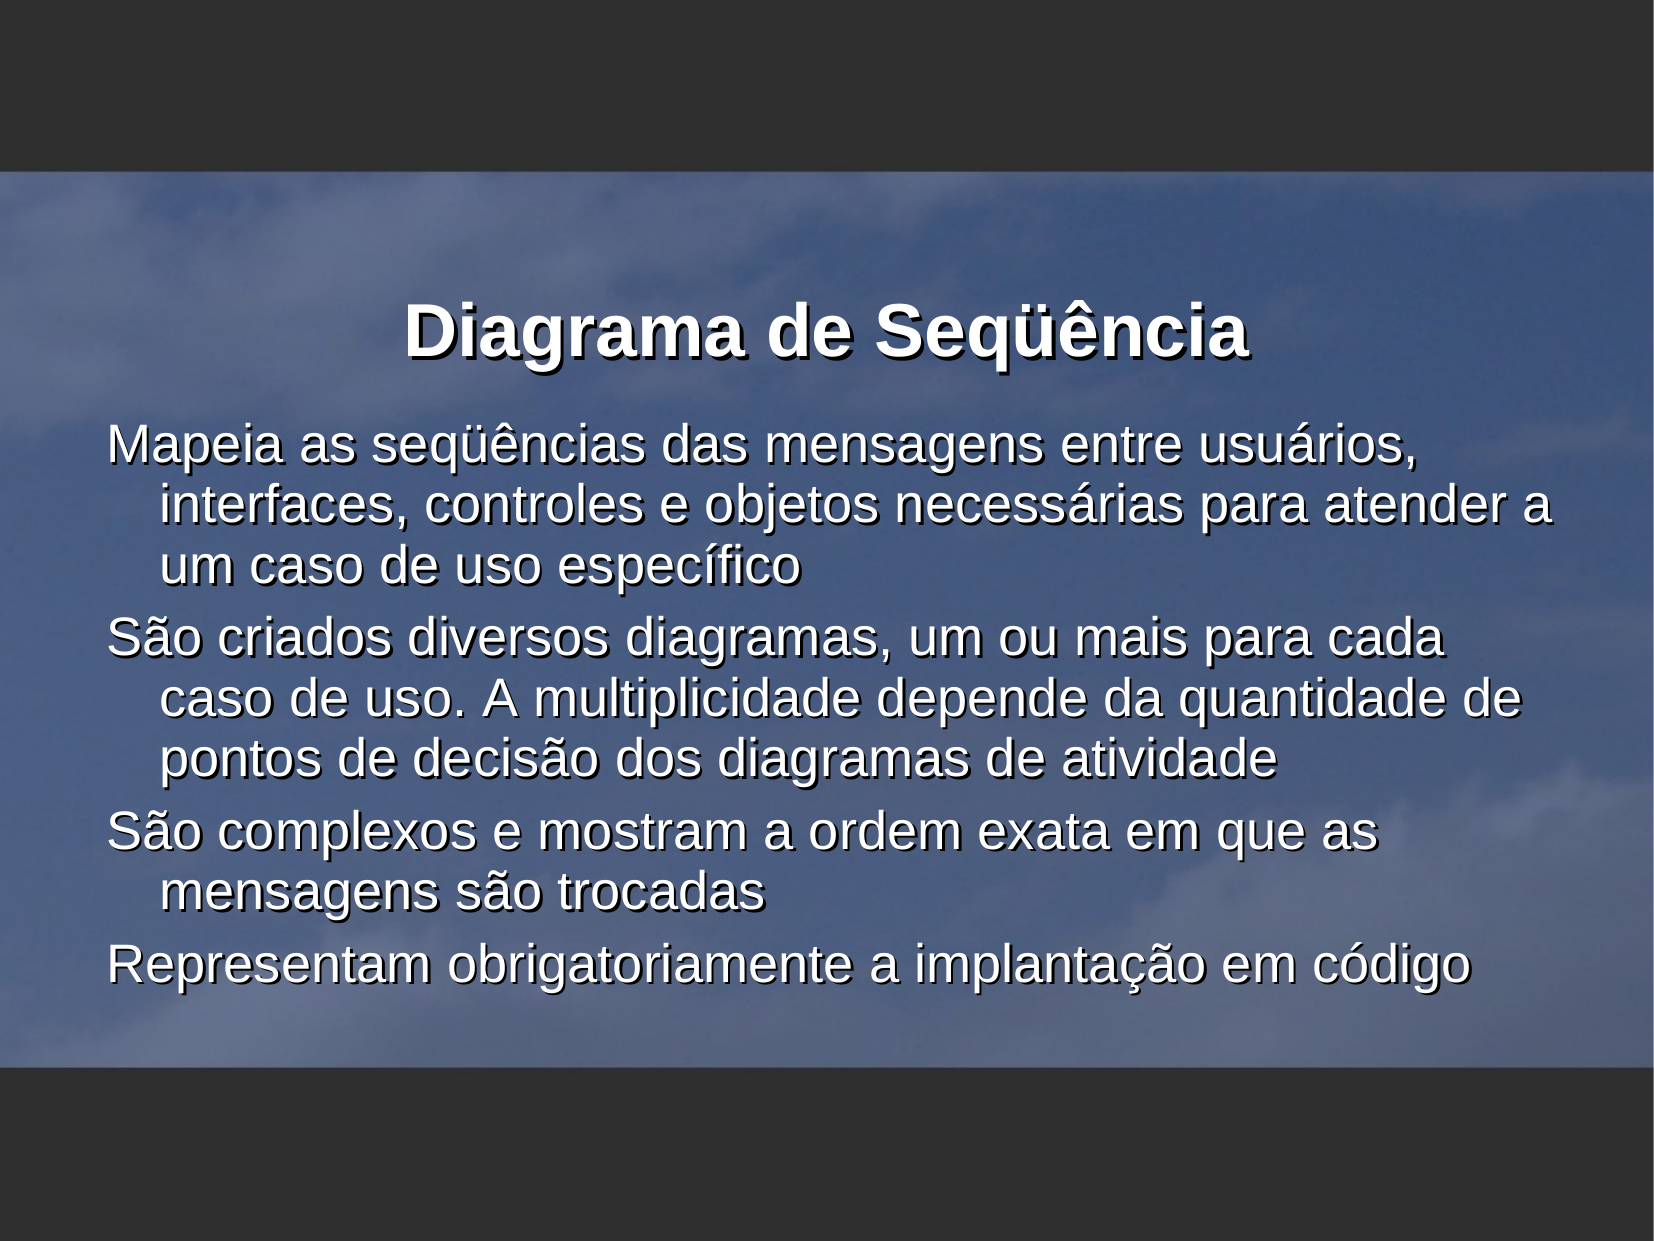

# Diagrama de Seqüência
Mapeia as seqüências das mensagens entre usuários, interfaces, controles e objetos necessárias para atender a um caso de uso específico
São criados diversos diagramas, um ou mais para cada caso de uso. A multiplicidade depende da quantidade de pontos de decisão dos diagramas de atividade
São complexos e mostram a ordem exata em que as mensagens são trocadas
Representam obrigatoriamente a implantação em código